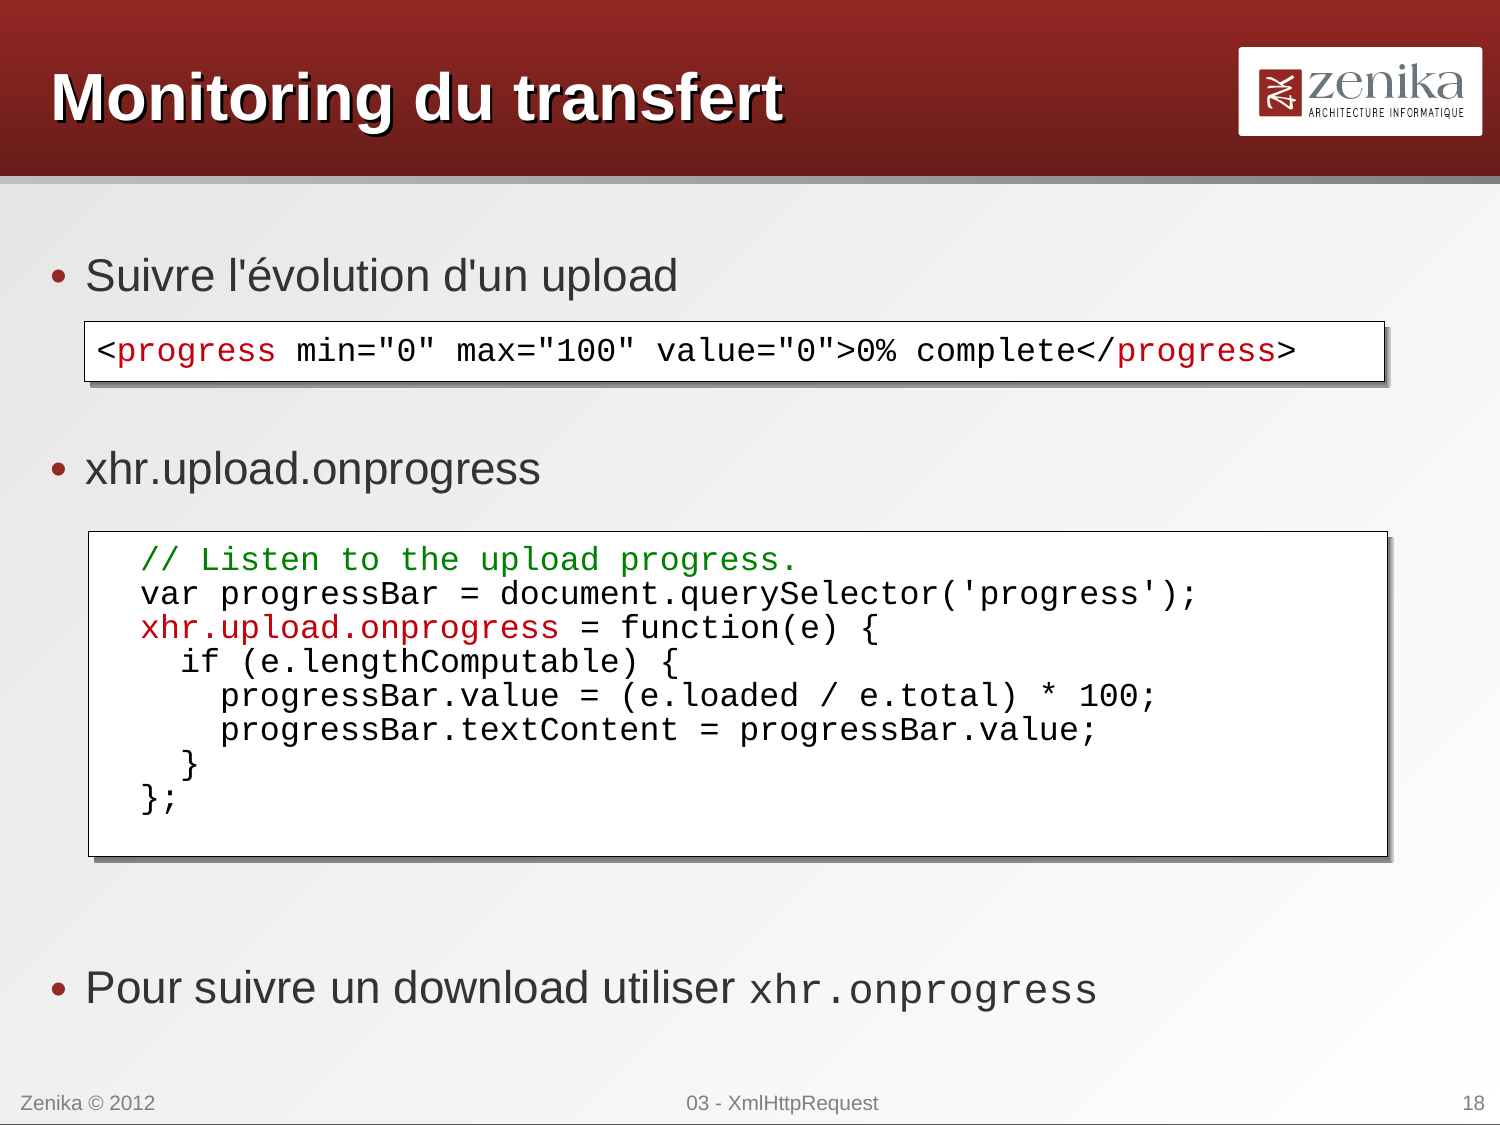

# Monitoring du transfert
Suivre l'évolution d'un upload
xhr.upload.onprogress
Pour suivre un download utiliser xhr.onprogress
<progress min="0" max="100" value="0">0% complete</progress>
 // Listen to the upload progress.
 var progressBar = document.querySelector('progress');
 xhr.upload.onprogress = function(e) {
 if (e.lengthComputable) {
 progressBar.value = (e.loaded / e.total) * 100;
 progressBar.textContent = progressBar.value;
 }
 };